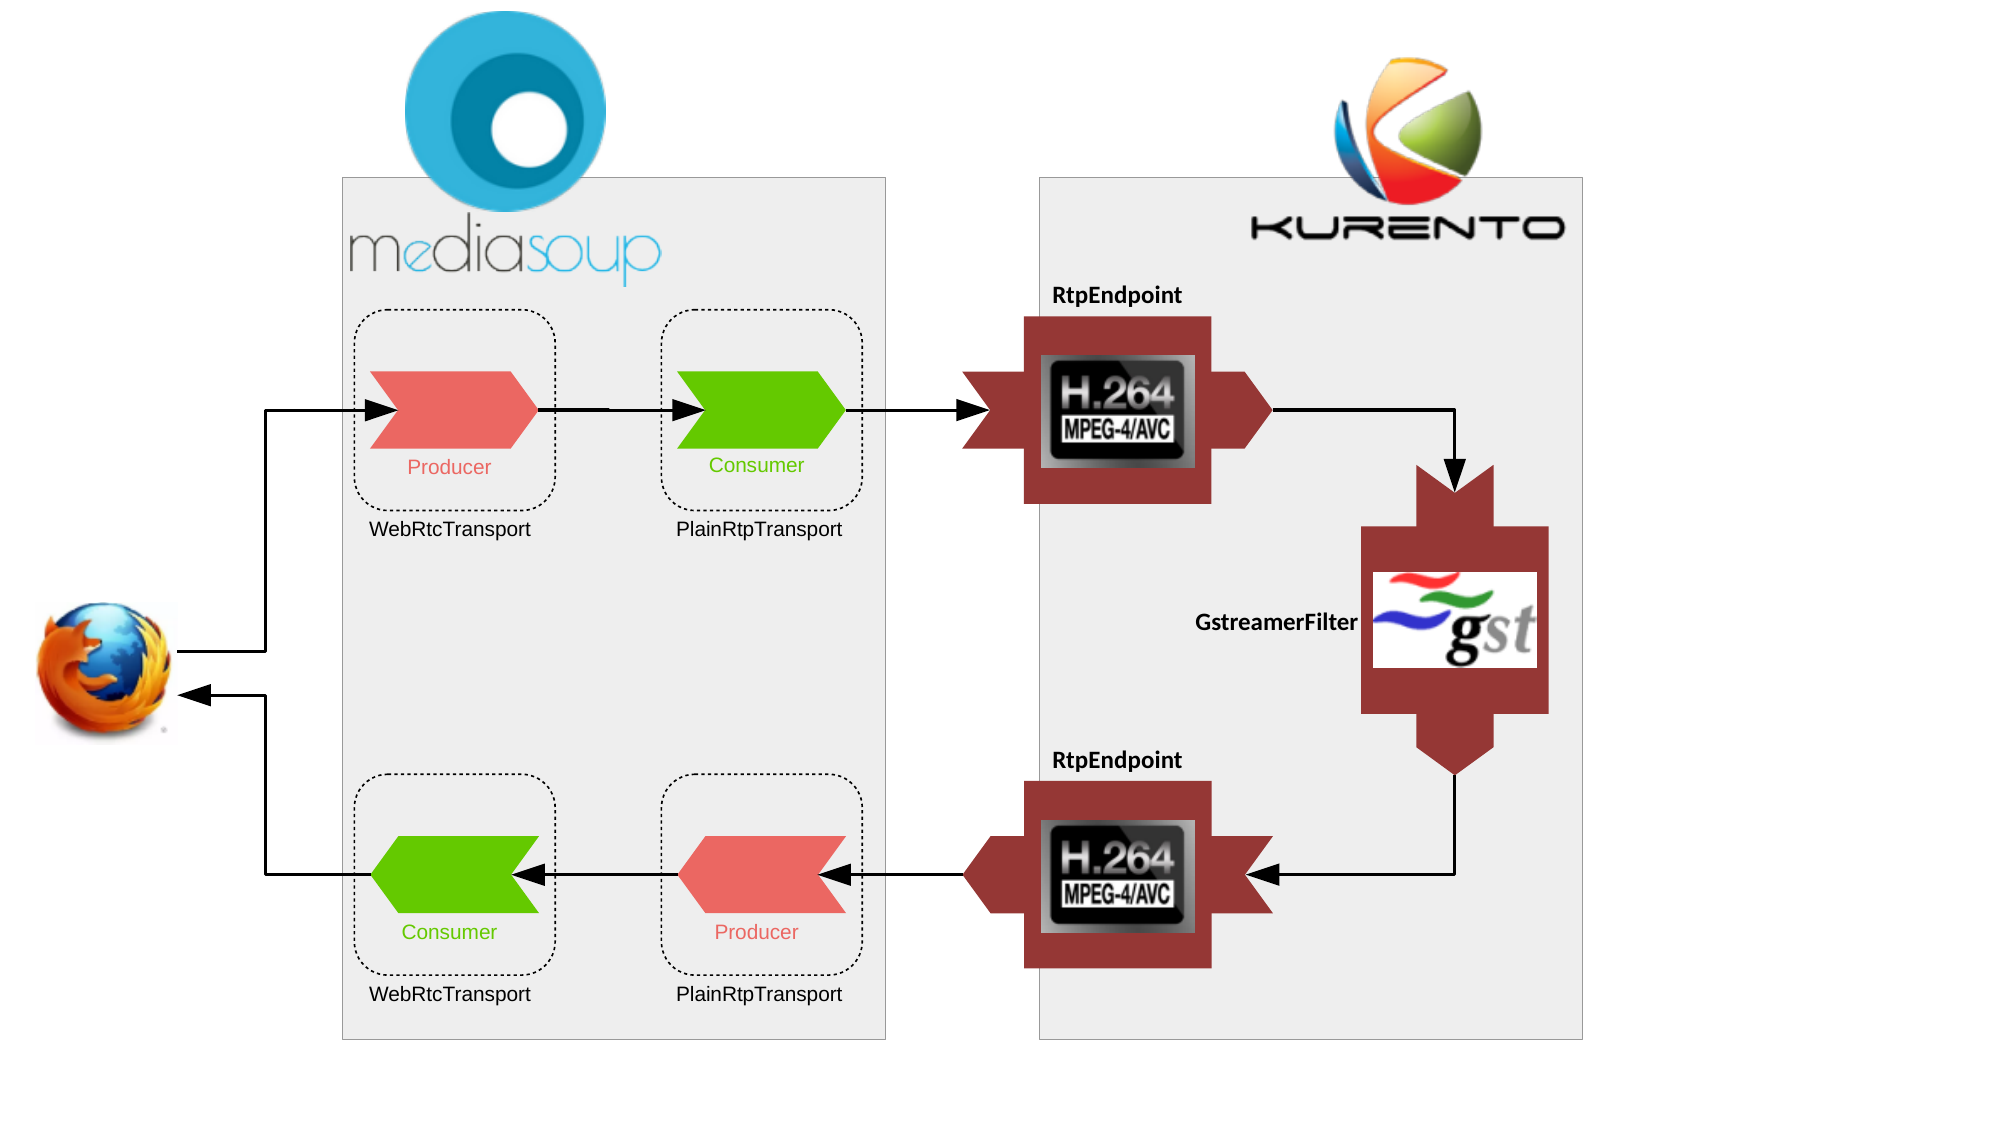

RtpEndpoint
Producer
WebRtcTransport
Consumer
PlainRtpTransport
GstreamerFilter
RtpEndpoint
Consumer
WebRtcTransport
Producer
PlainRtpTransport